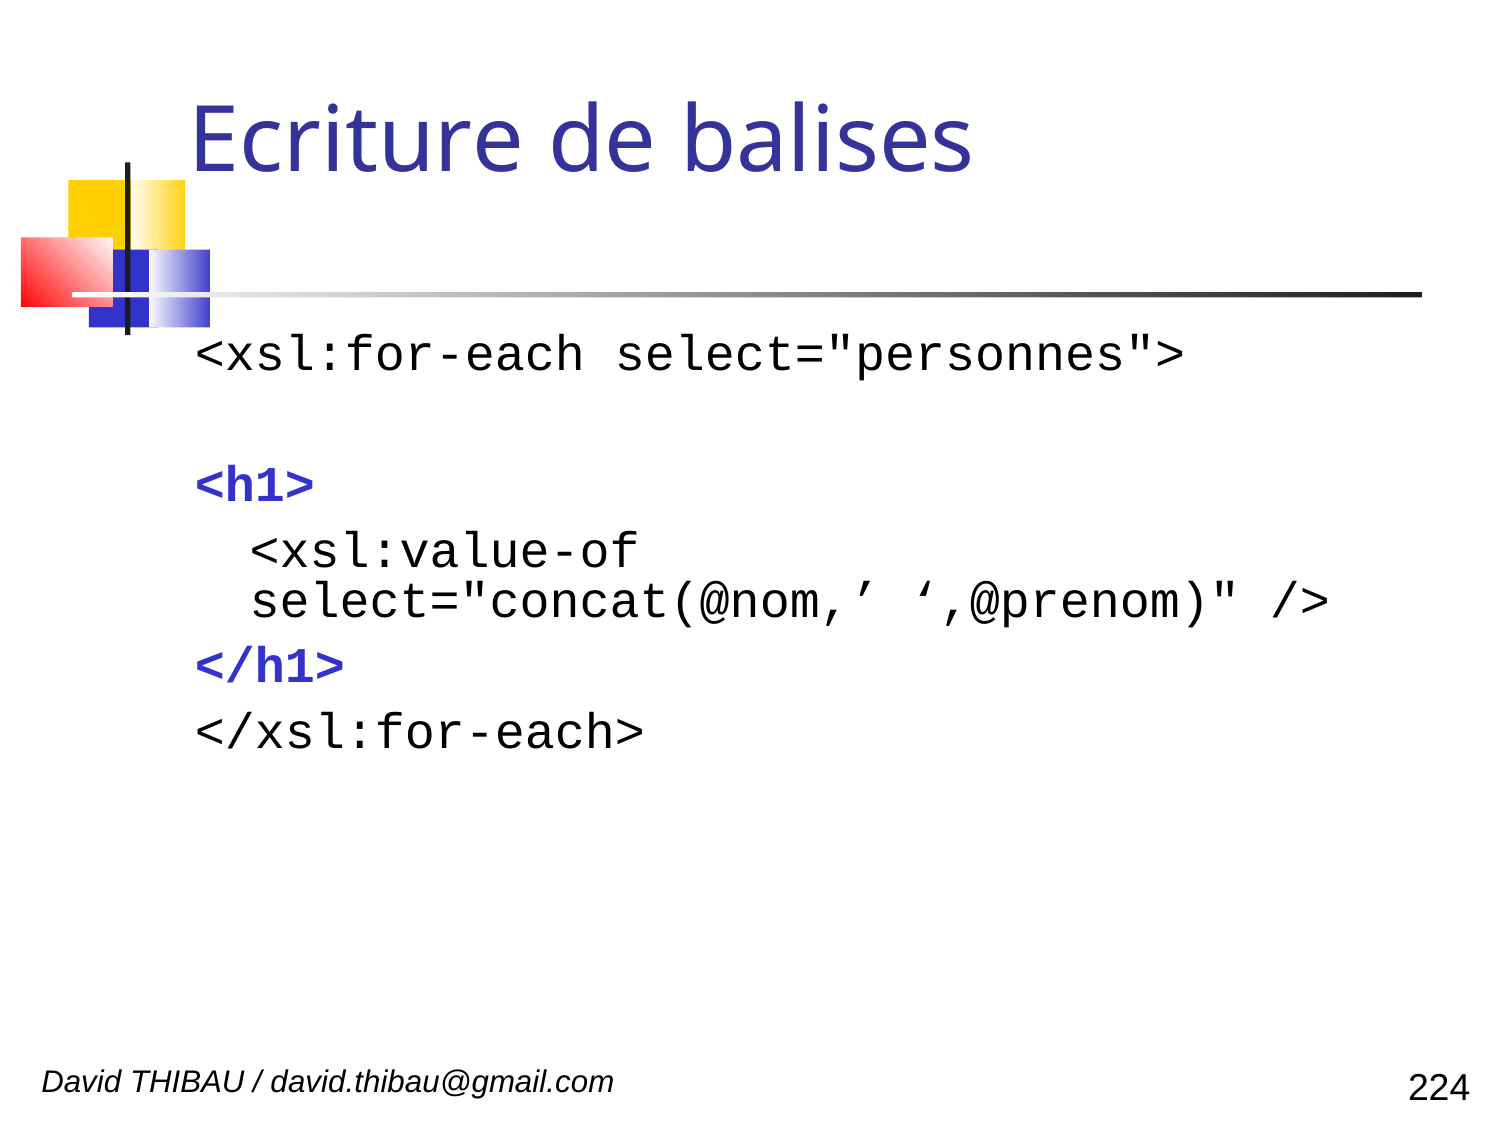

# Ecriture de balises
<xsl:for-each select="personnes">
<h1>
	<xsl:value-of
select="concat(@nom,’ ‘,@prenom)" />
</h1>
</xsl:for-each>